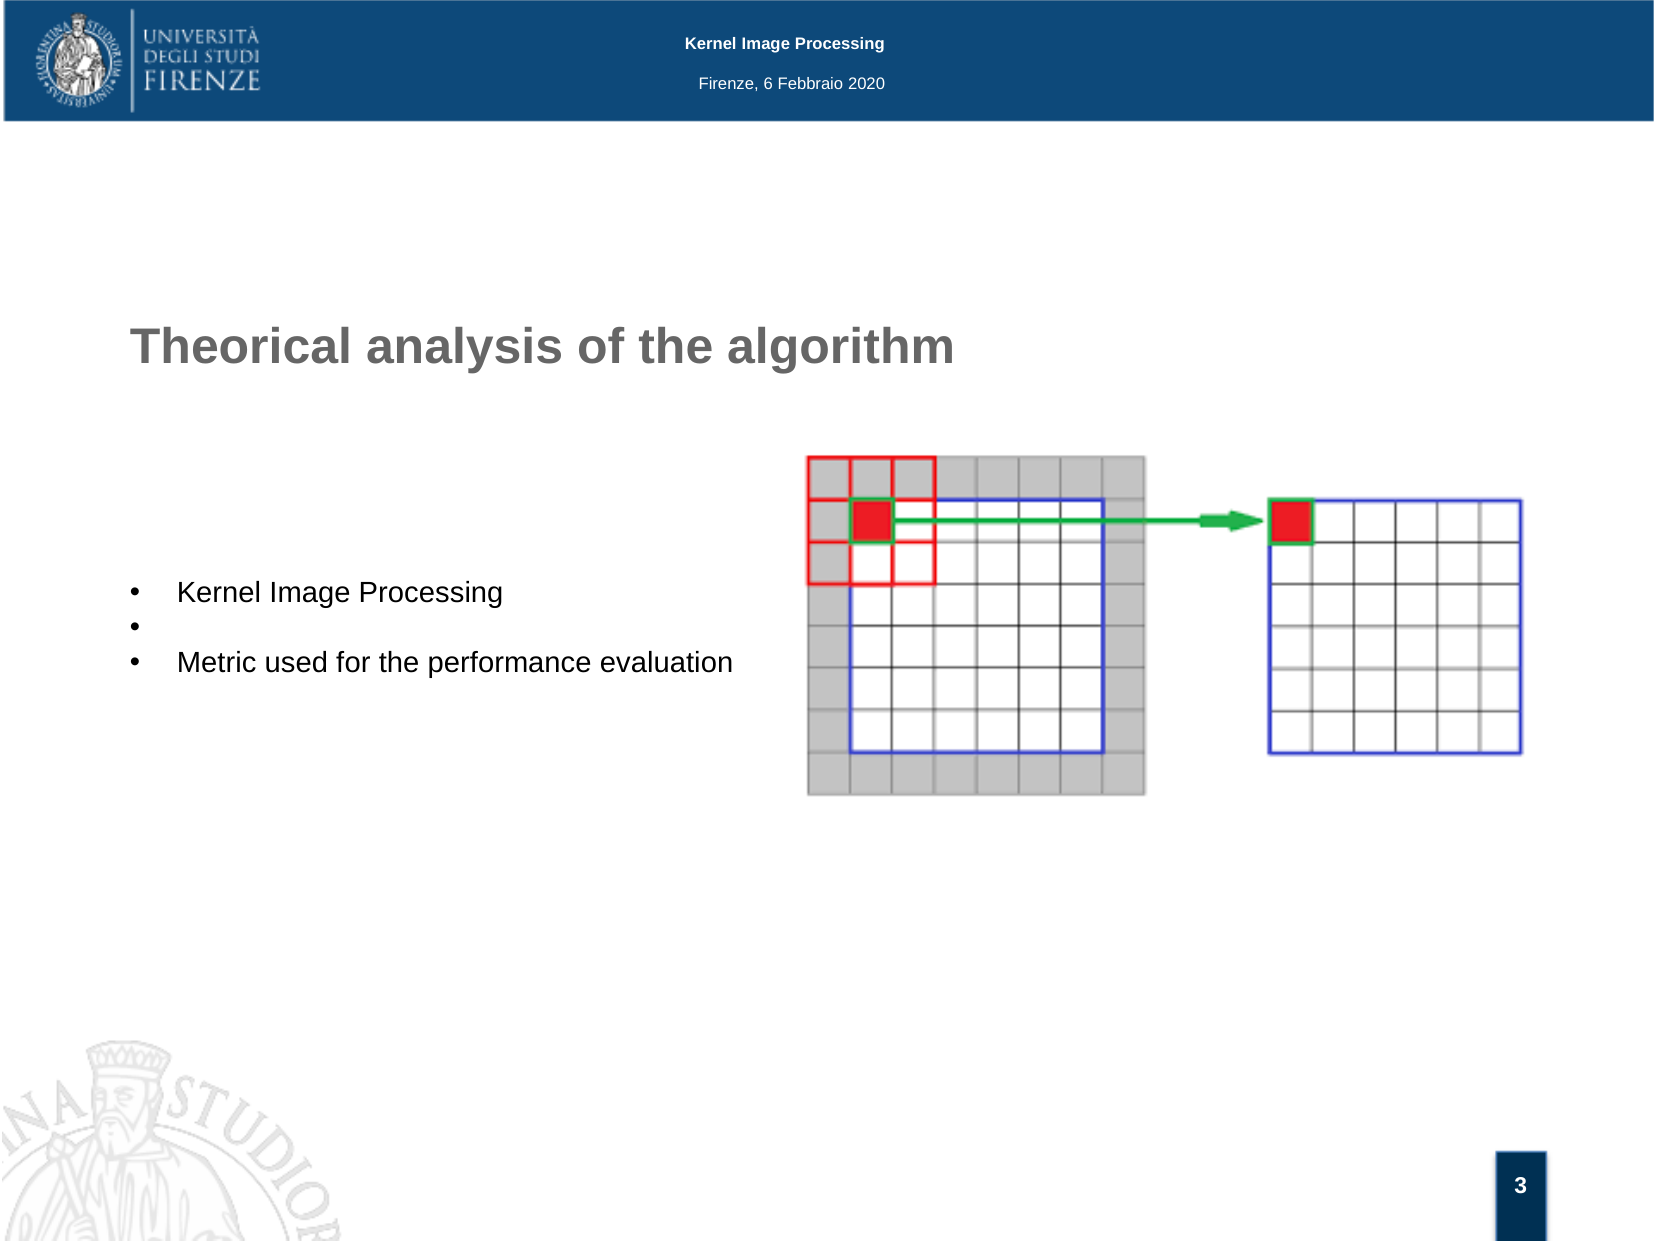

Kernel Image Processing
Firenze, 6 Febbraio 2020
Theorical analysis of the algorithm
Kernel Image Processing
Metric used for the performance evaluation
3